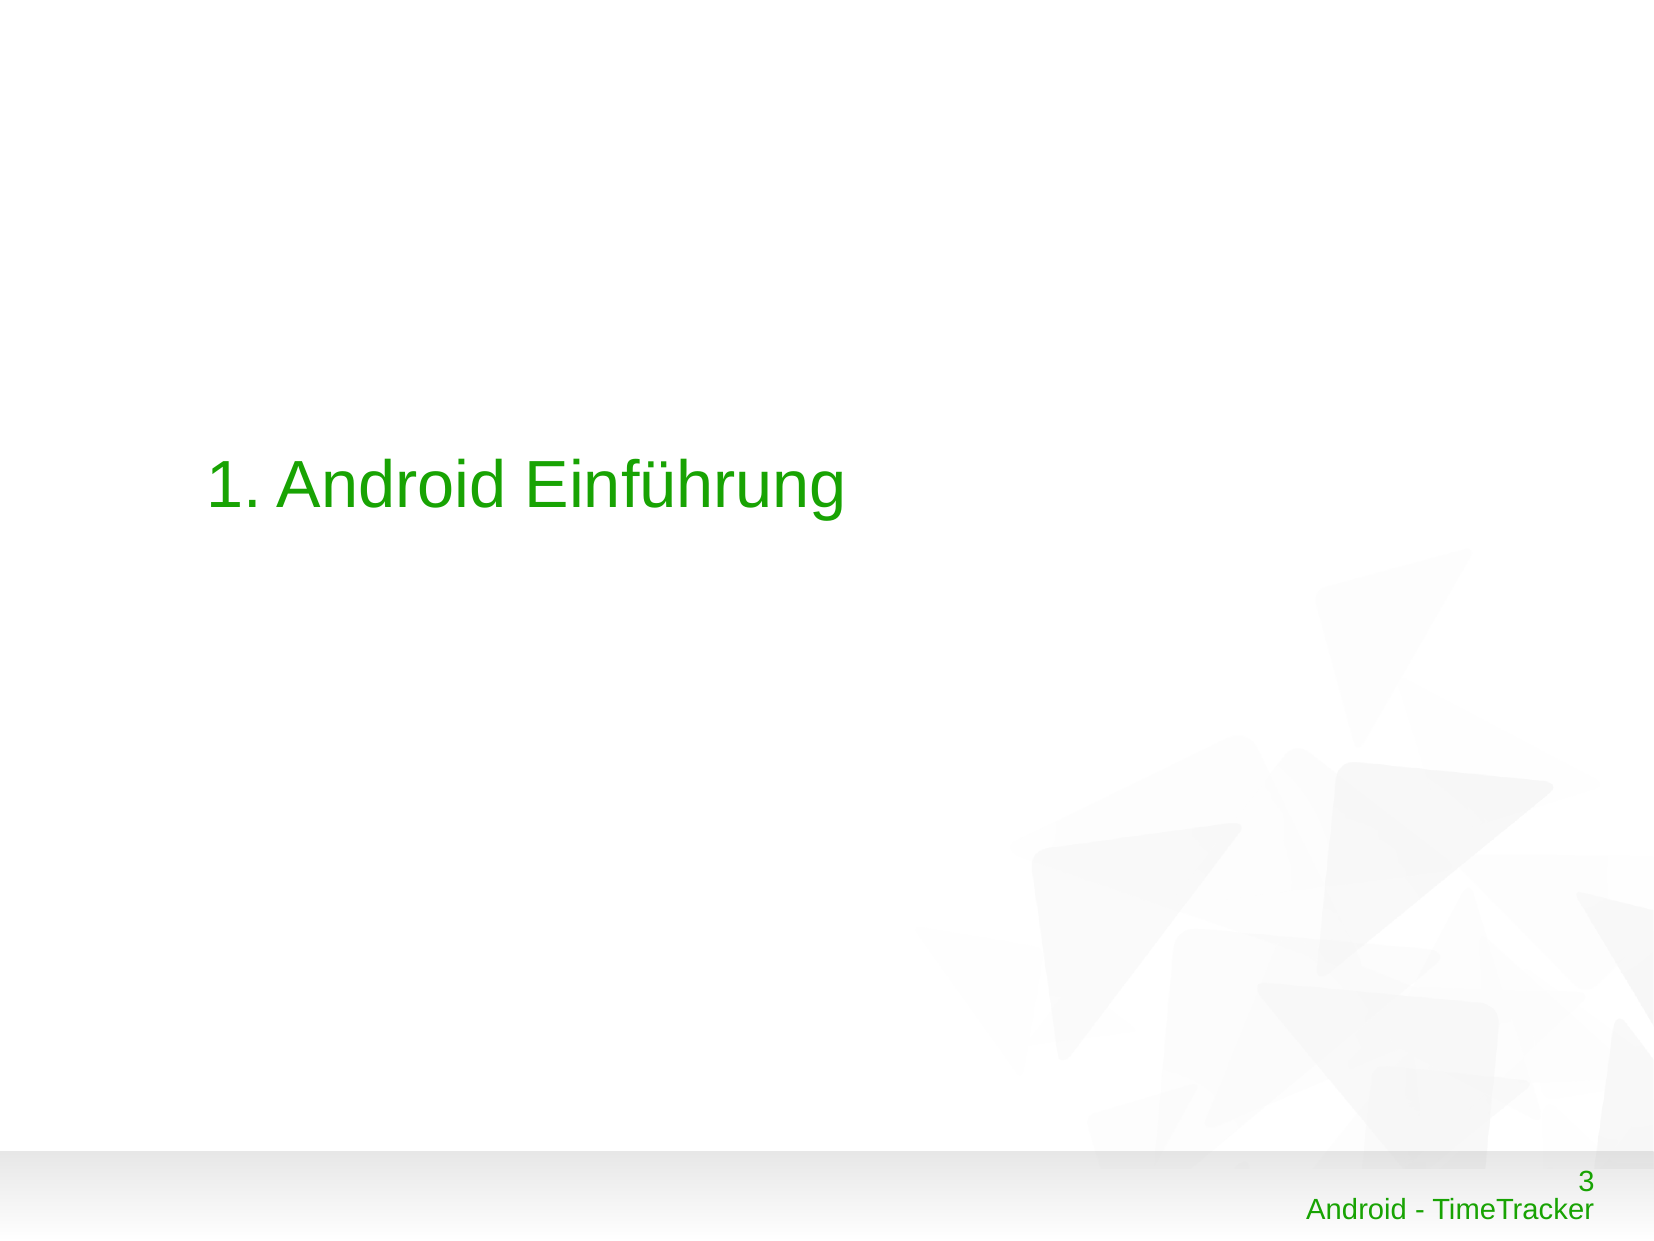

# 1. Android Einführung
3
Android - TimeTracker